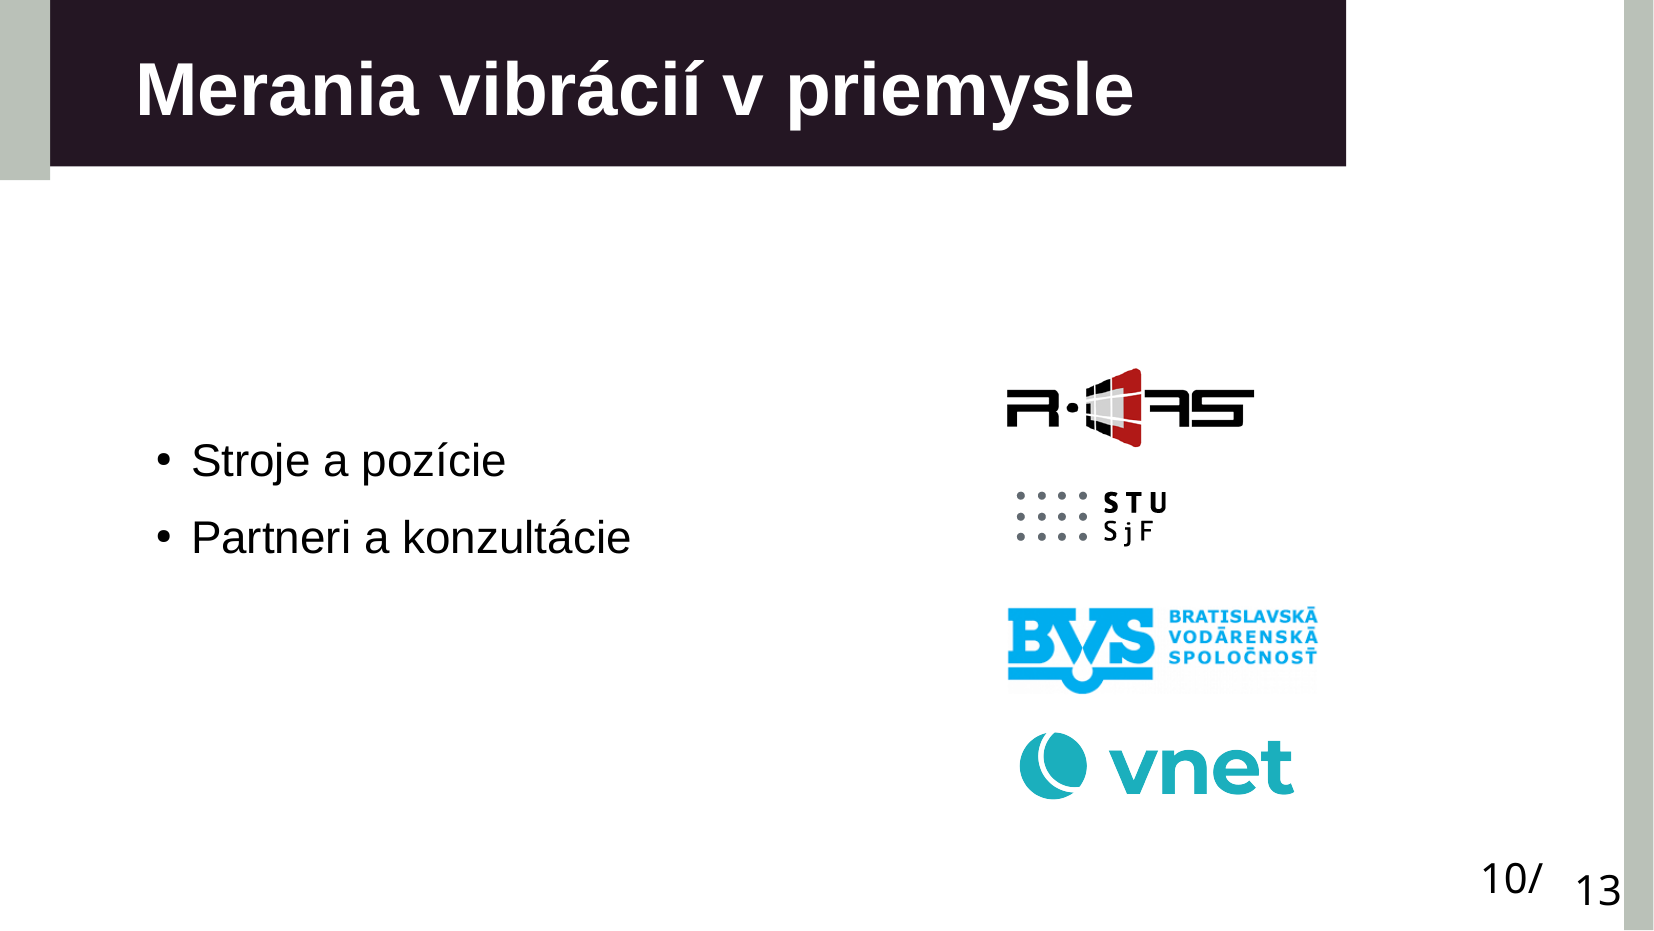

# Merania vibrácií v priemysle
Stroje a pozície
Partneri a konzultácie
13